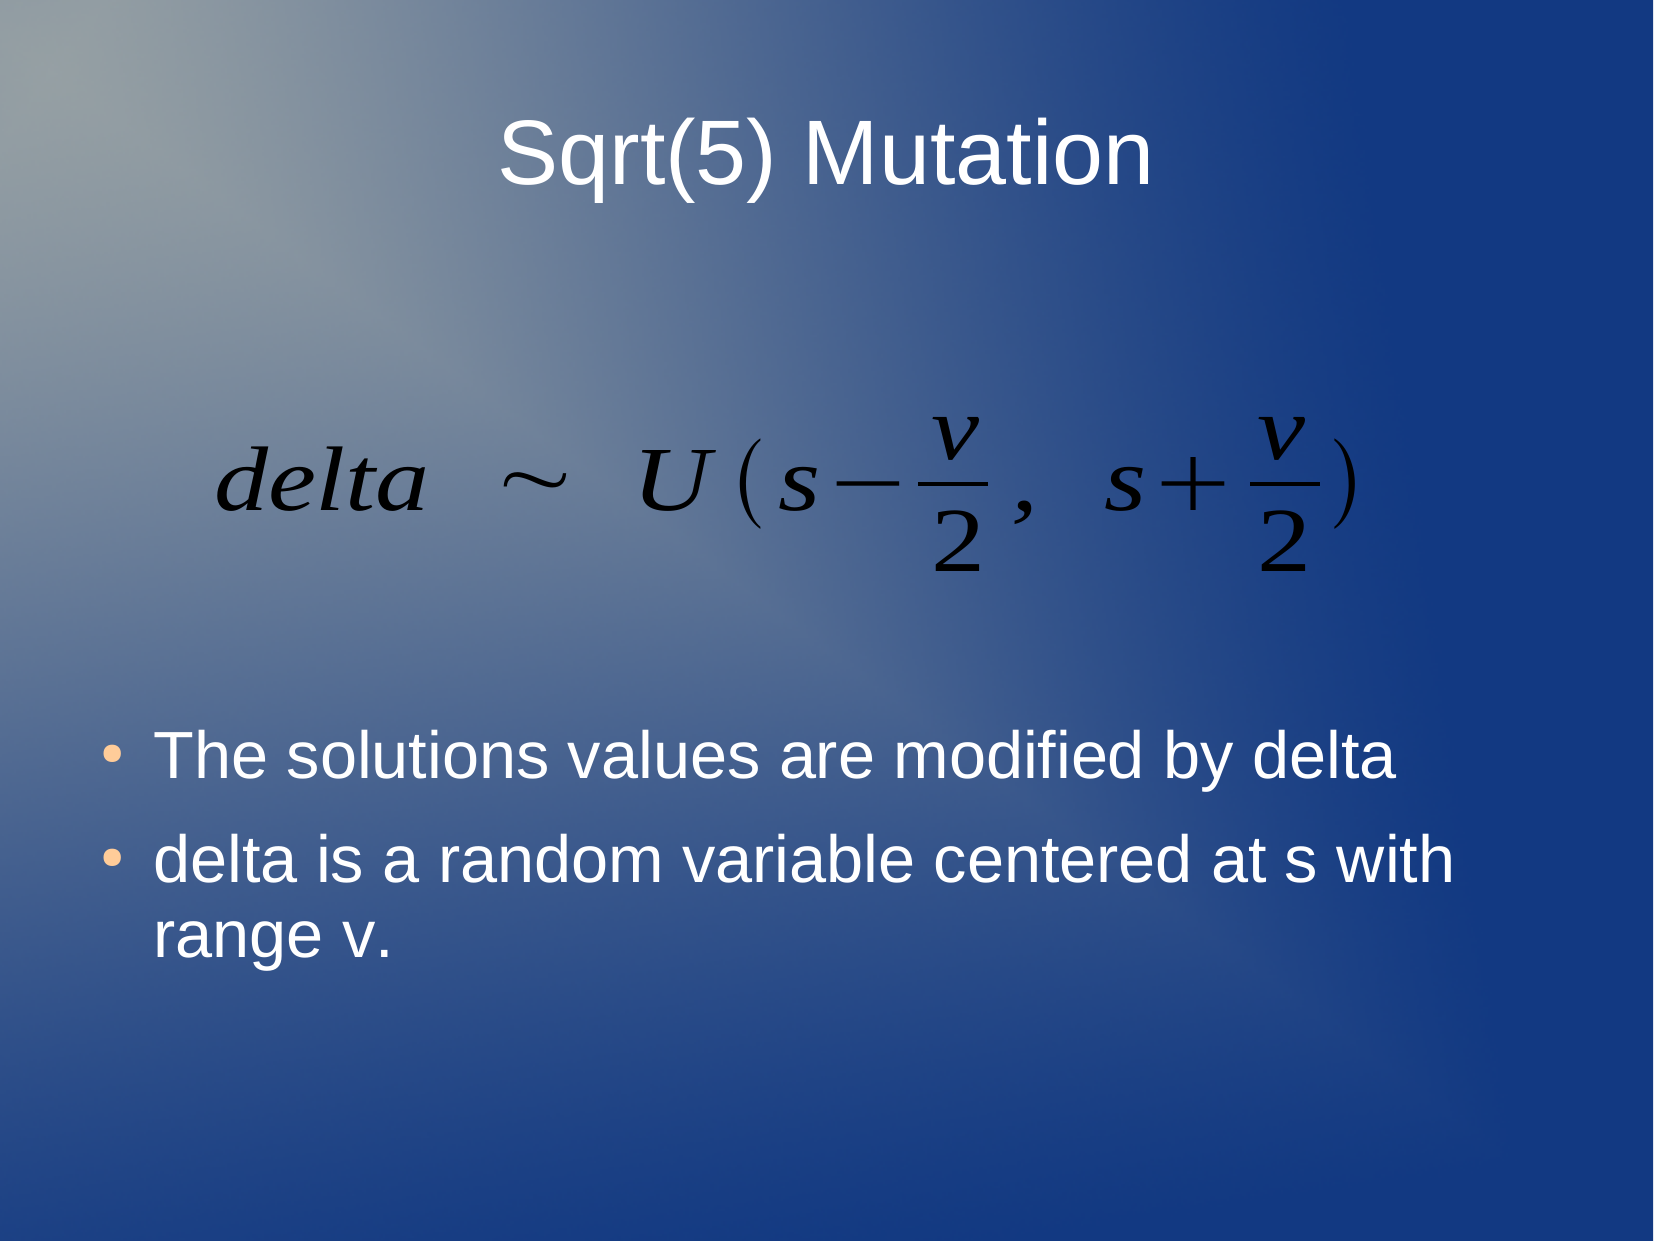

# Sqrt(5) Mutation
The solutions values are modified by delta
delta is a random variable centered at s with range v.